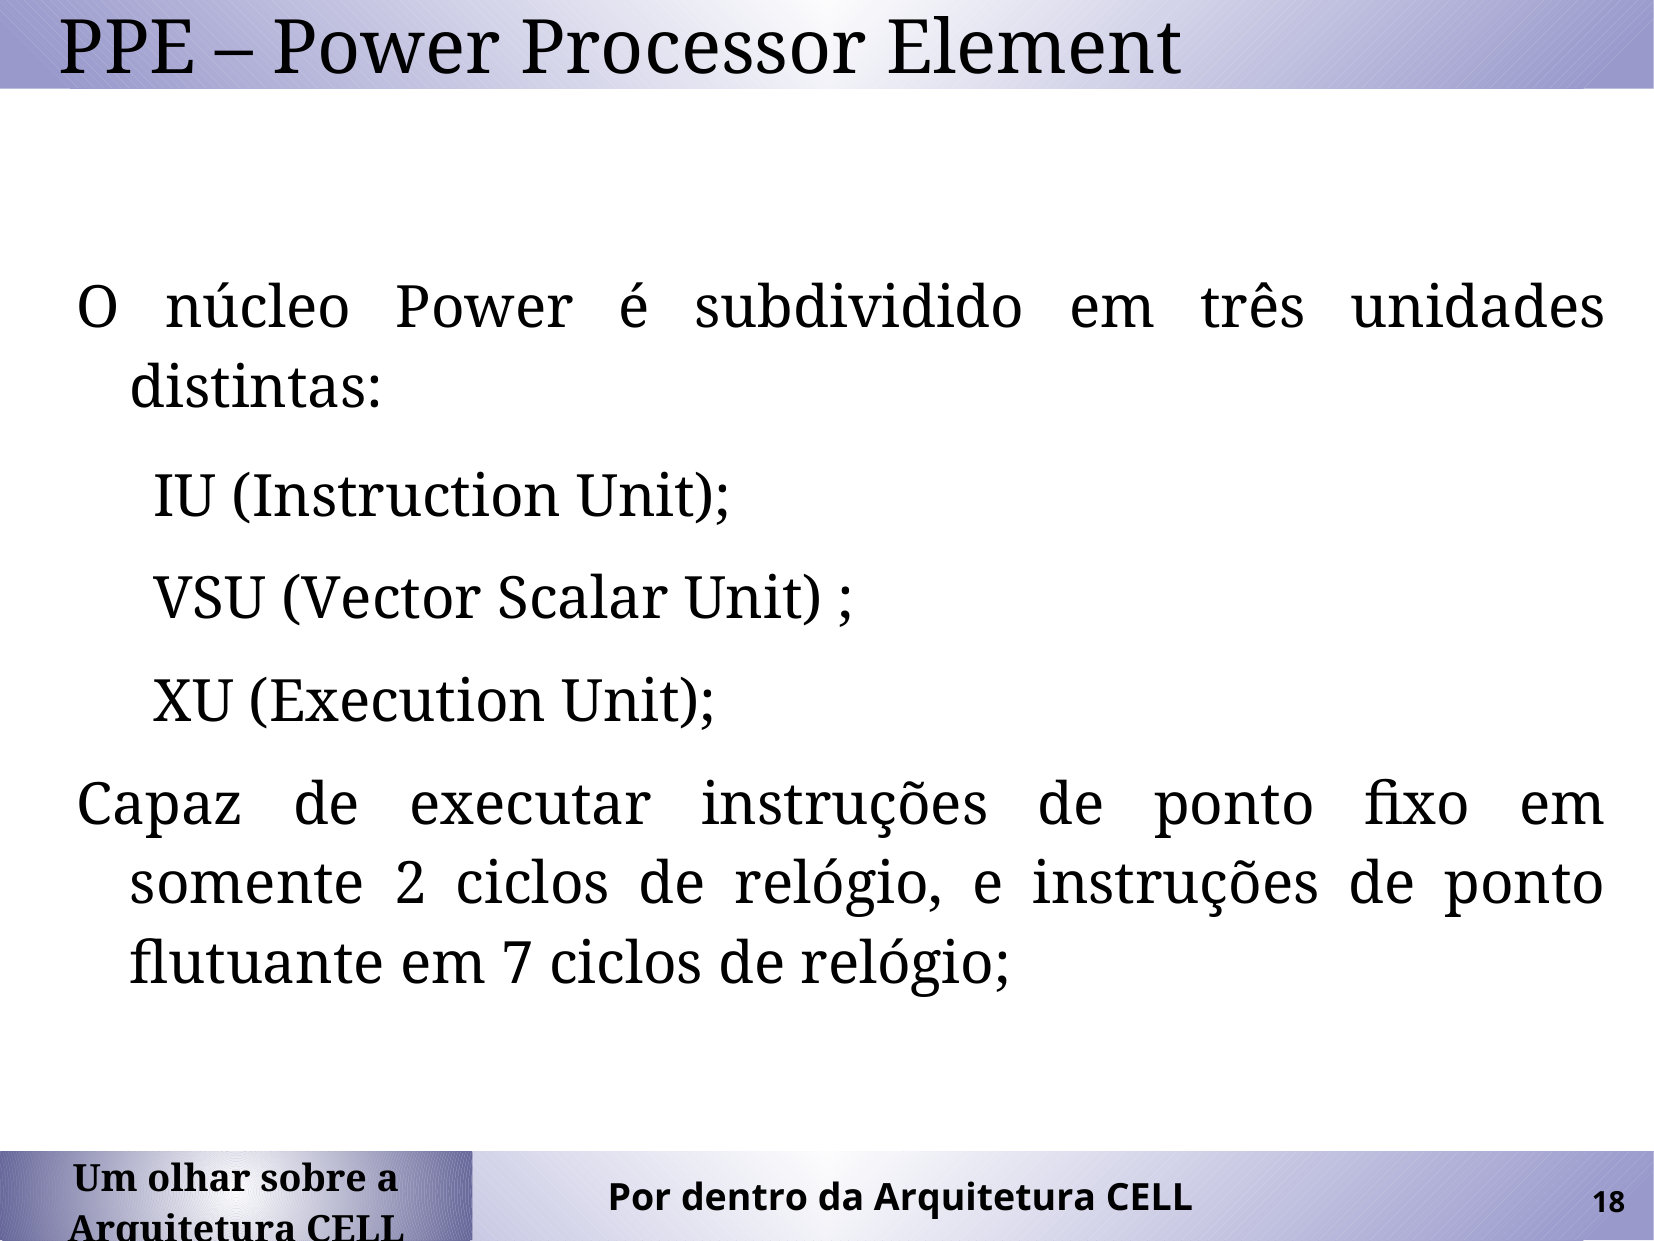

# PPE – Power Processor Element
O núcleo Power é subdividido em três unidades distintas:
IU (Instruction Unit);
VSU (Vector Scalar Unit) ;
XU (Execution Unit);
Capaz de executar instruções de ponto fixo em somente 2 ciclos de relógio, e instruções de ponto flutuante em 7 ciclos de relógio;
Por dentro da Arquitetura CELL
18